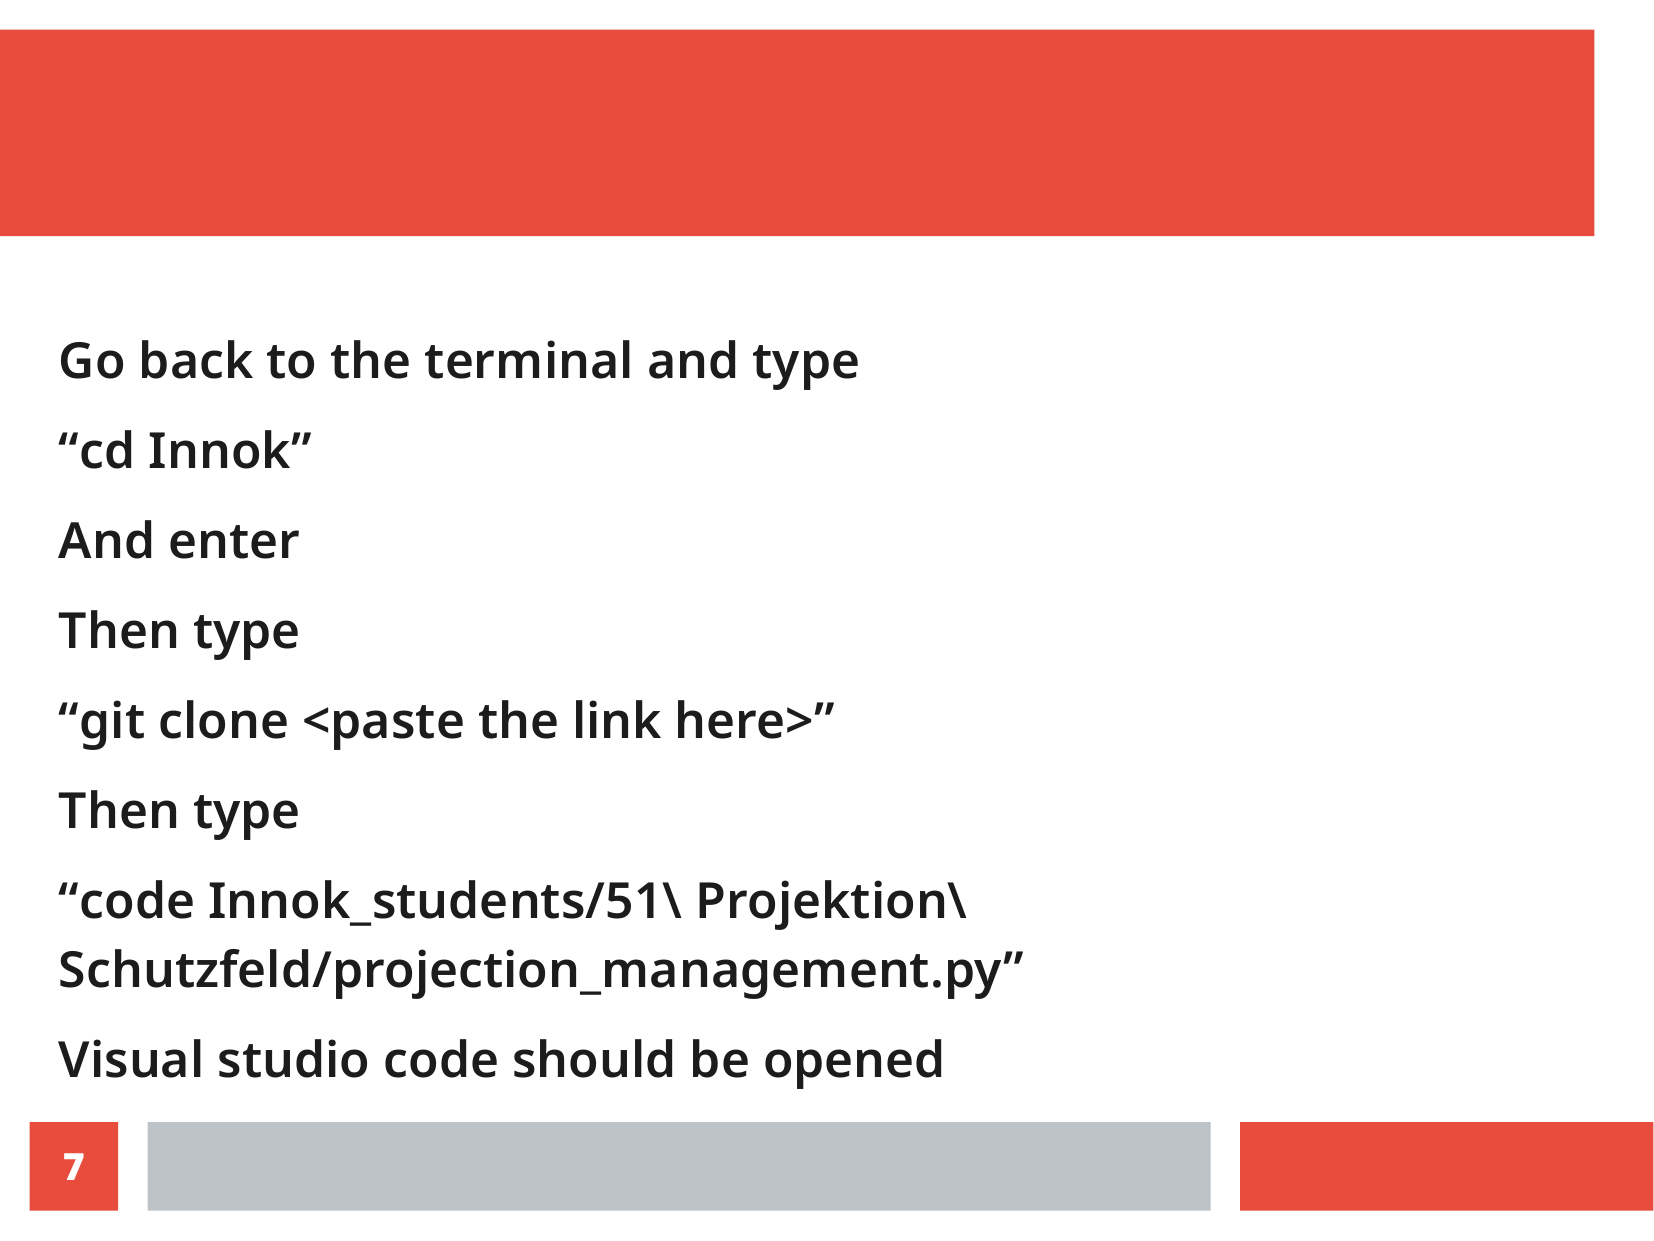

#
Go back to the terminal and type
“cd Innok”
And enter
Then type
“git clone <paste the link here>”
Then type
“code Innok_students/51\ Projektion\ Schutzfeld/projection_management.py”
Visual studio code should be opened
7